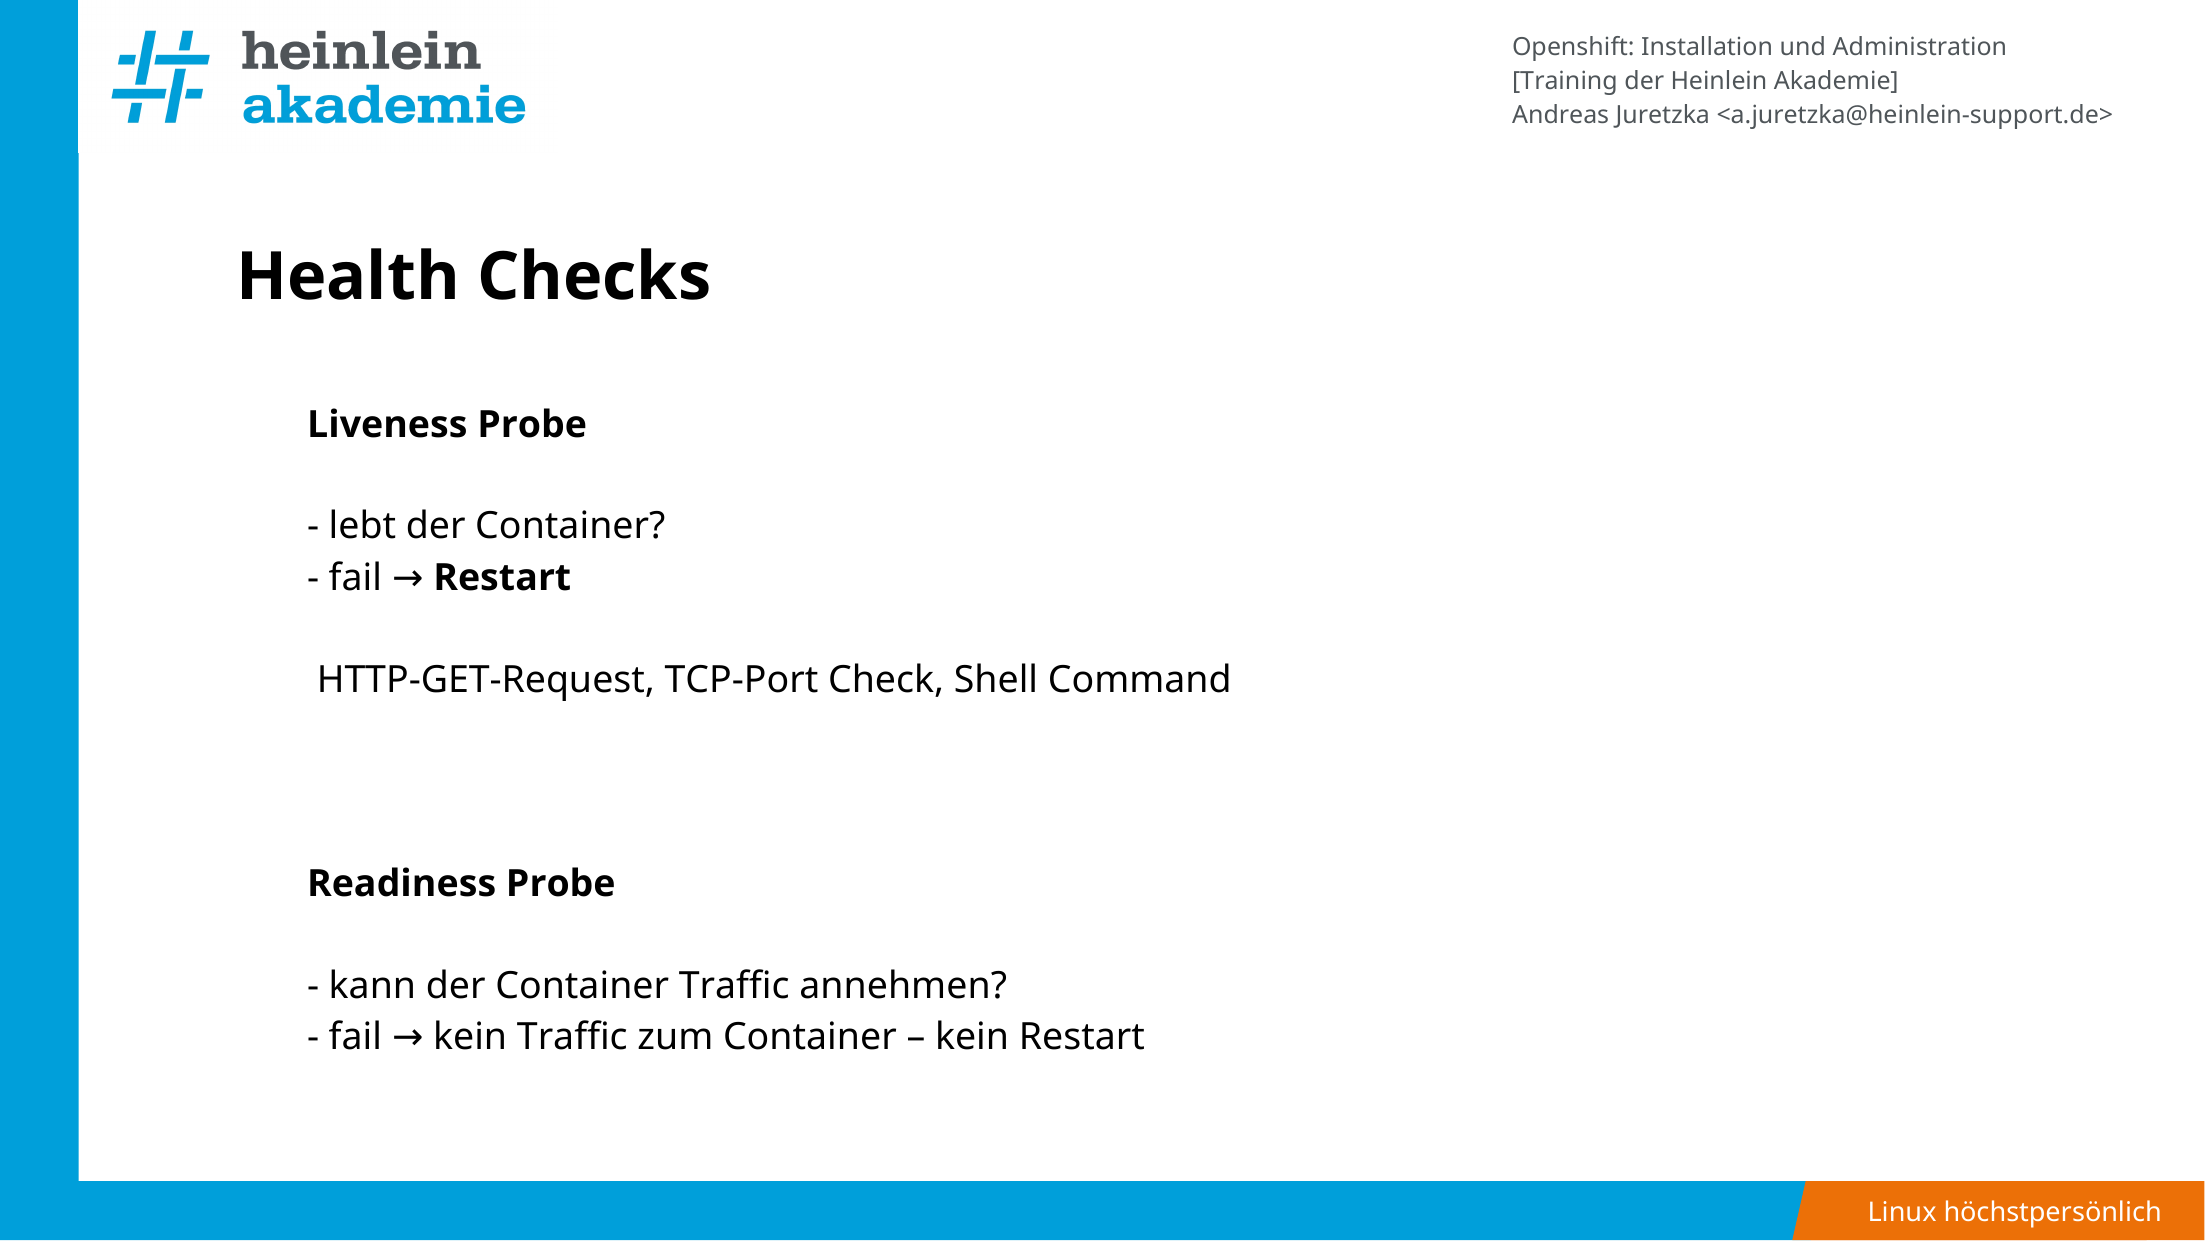

# Health Checks
Liveness Probe
- lebt der Container?
- fail → Restart
 HTTP-GET-Request, TCP-Port Check, Shell Command
Readiness Probe
- kann der Container Traffic annehmen?
- fail → kein Traffic zum Container – kein Restart